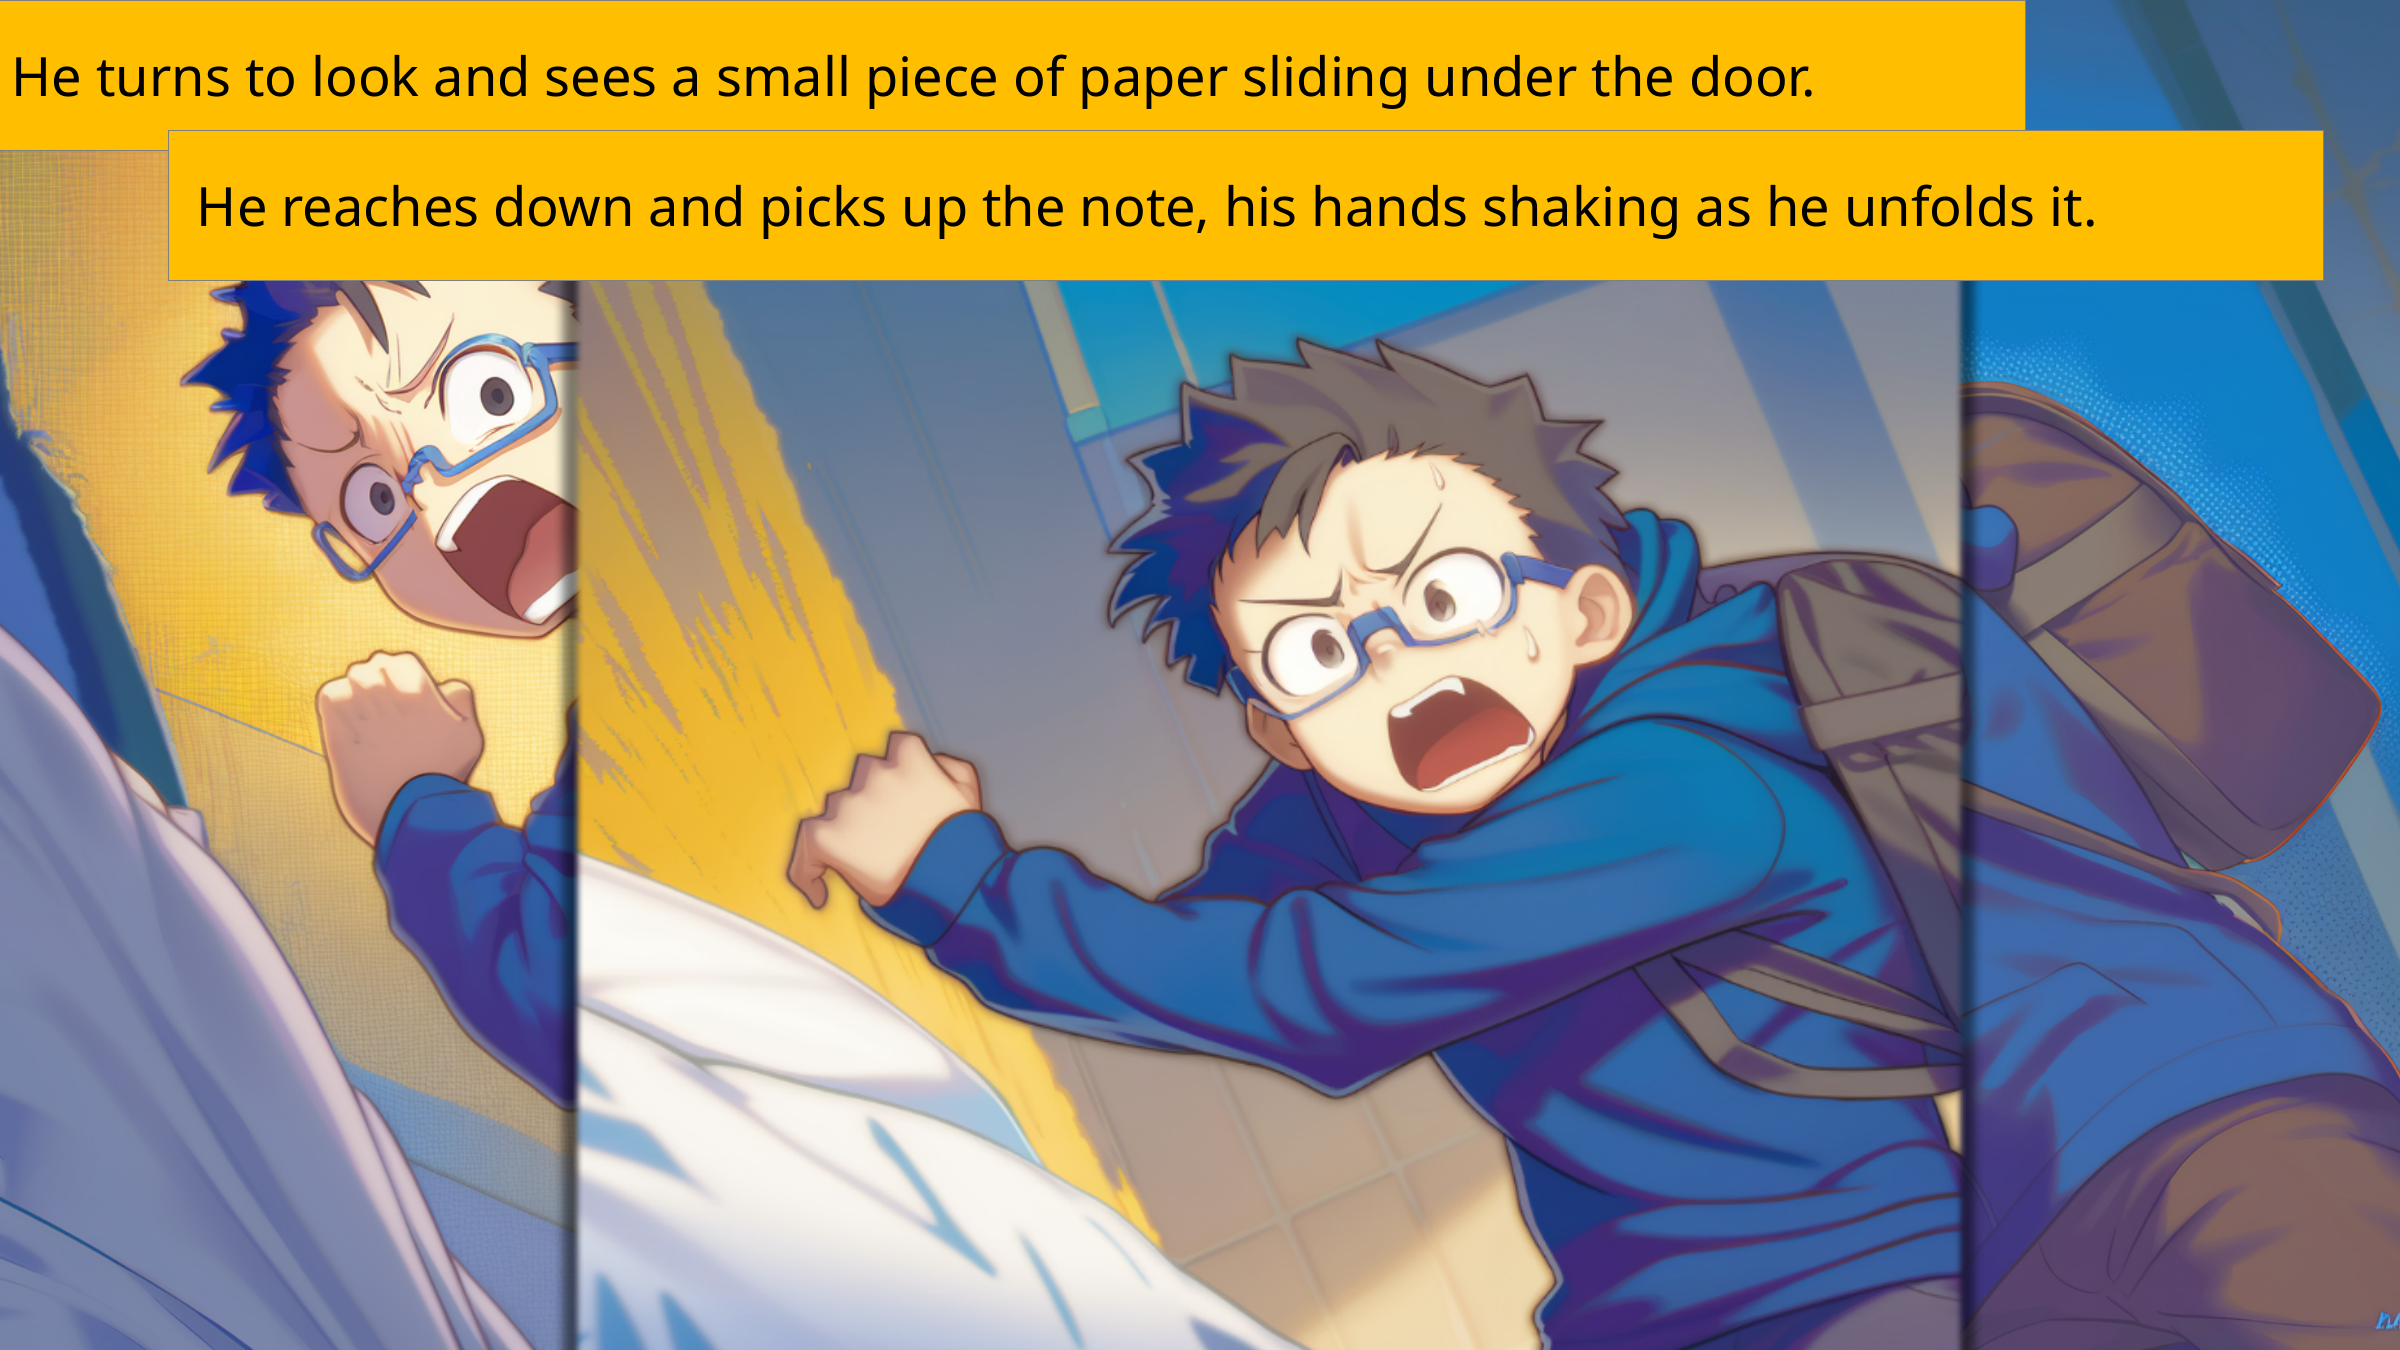

He turns to look and sees a small piece of paper sliding under the door.
 He reaches down and picks up the note, his hands shaking as he unfolds it.